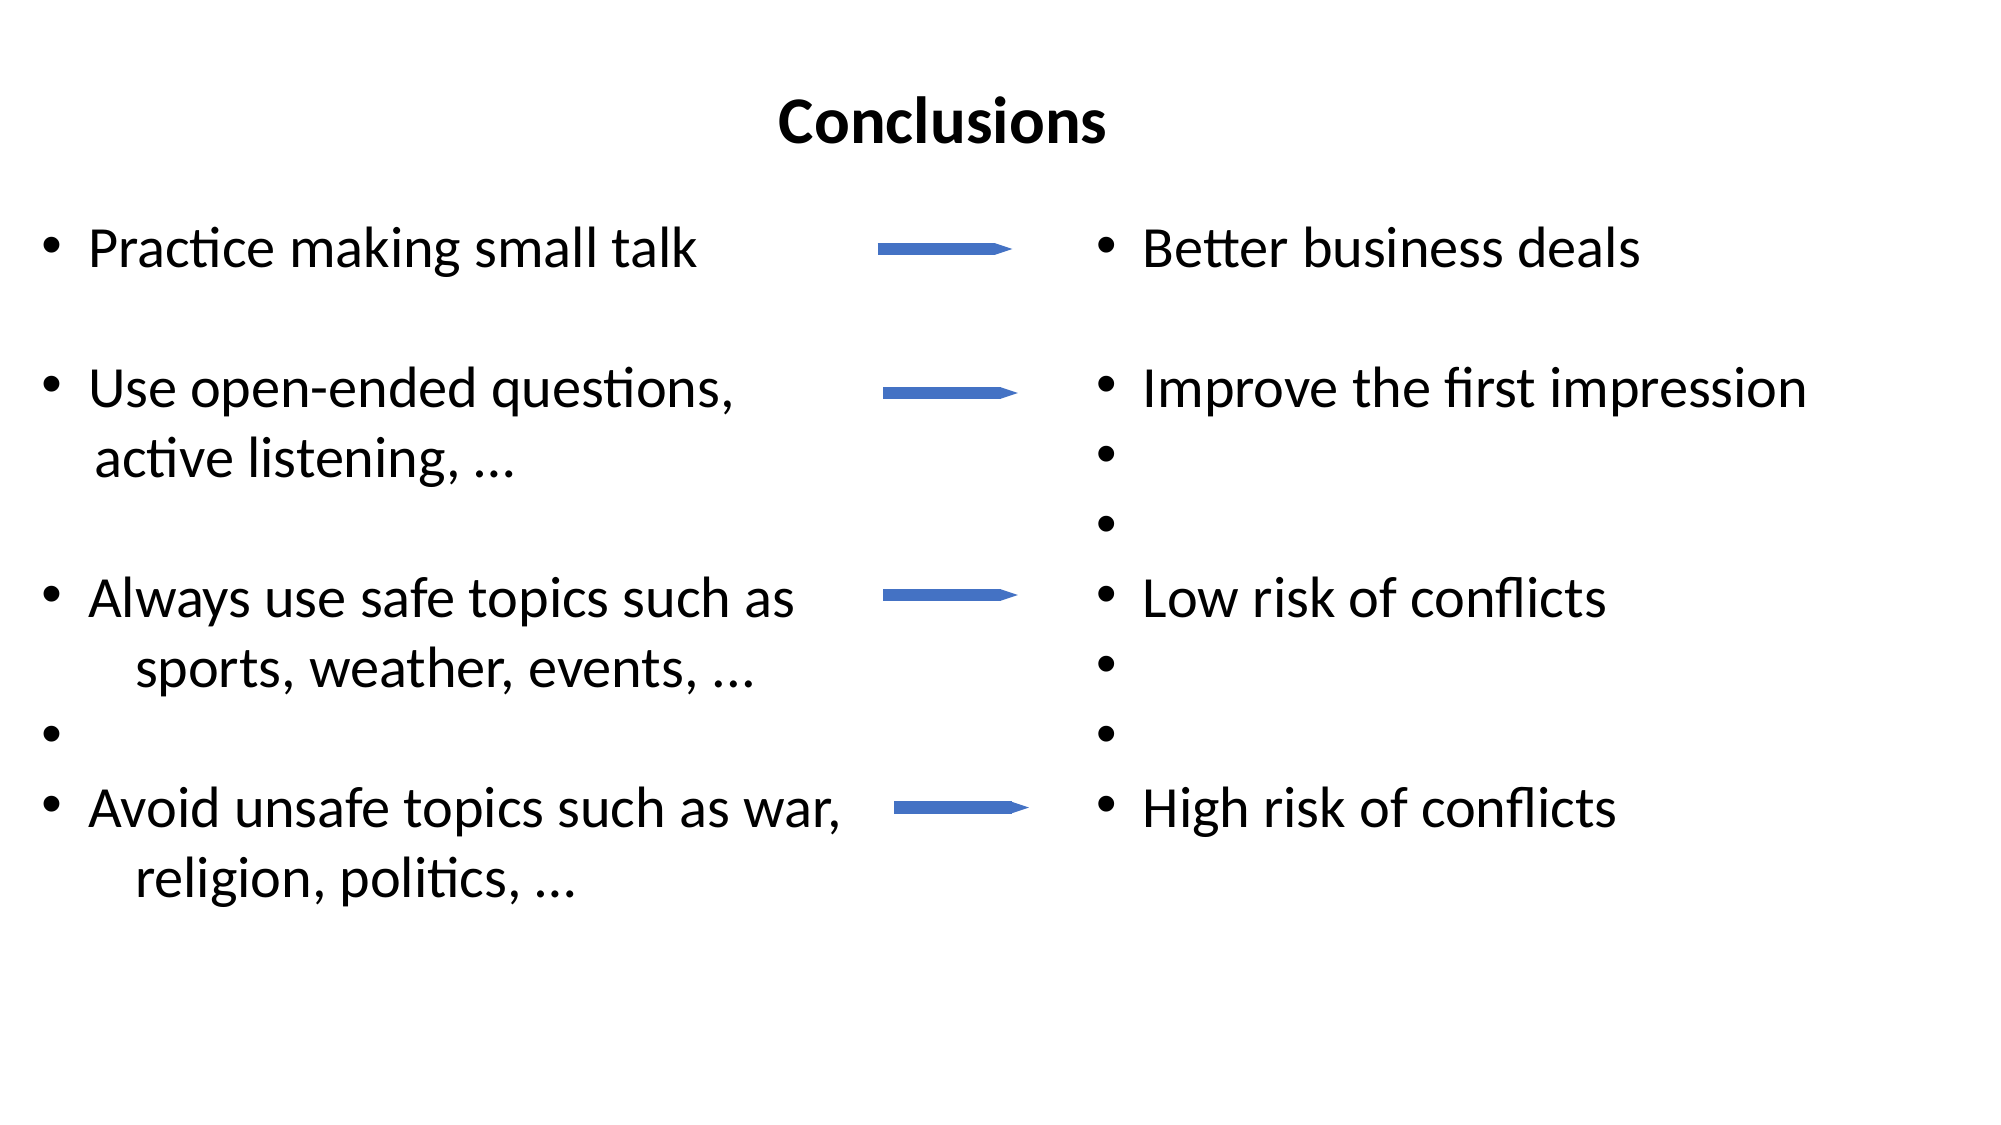

Conclusions
Practice making small talk
Use open-ended questions,
 active listening, …
Always use safe topics such as sports, weather, events, ...
Avoid unsafe topics such as war, religion, politics, …
Better business deals
Improve the first impression
Low risk of conflicts
High risk of conflicts